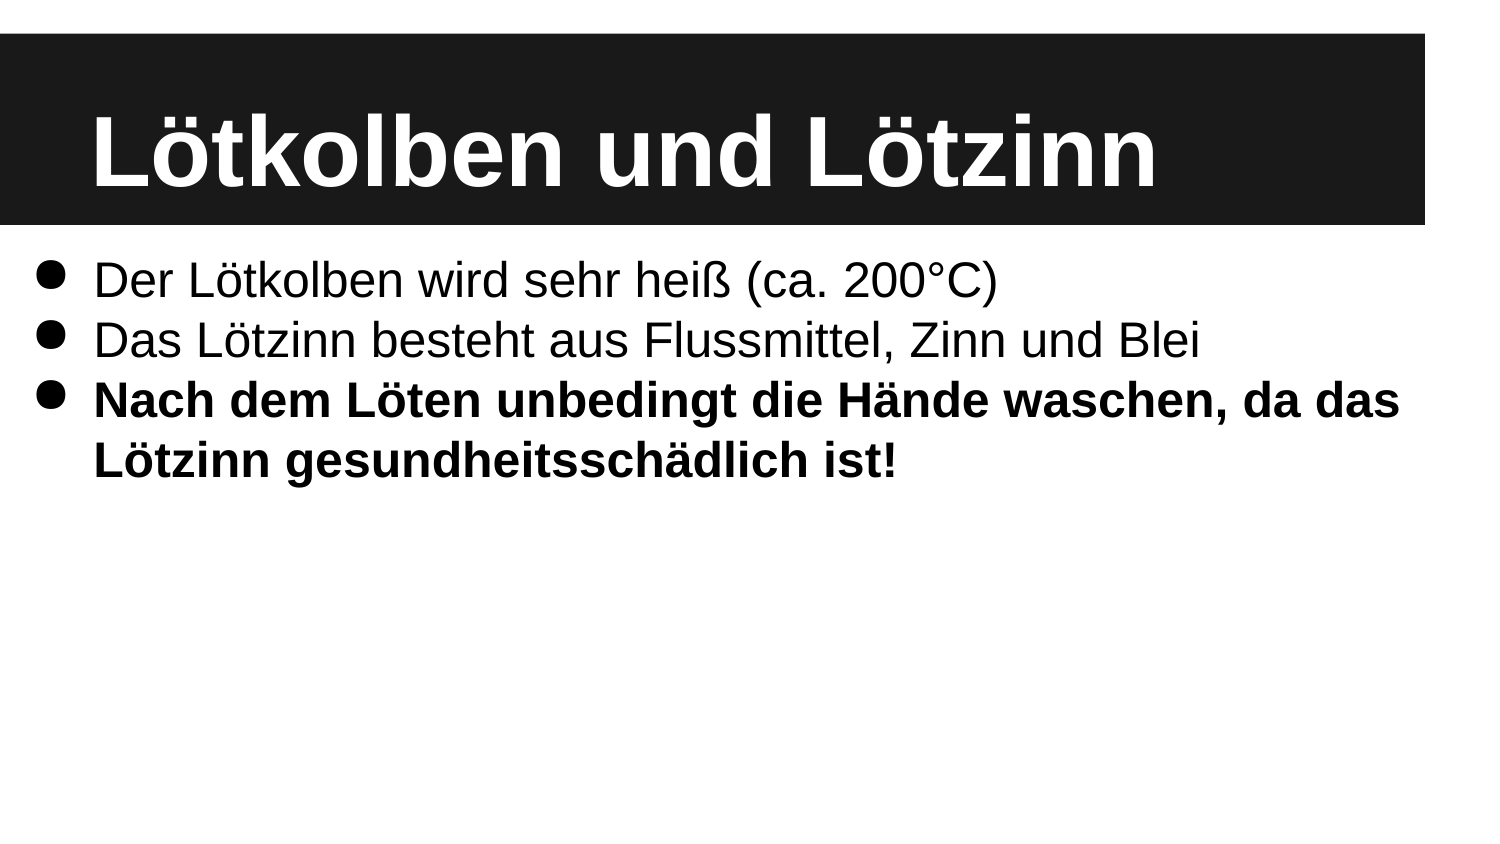

# Lötkolben und Lötzinn
Der Lötkolben wird sehr heiß (ca. 200°C)
Das Lötzinn besteht aus Flussmittel, Zinn und Blei
Nach dem Löten unbedingt die Hände waschen, da das Lötzinn gesundheitsschädlich ist!